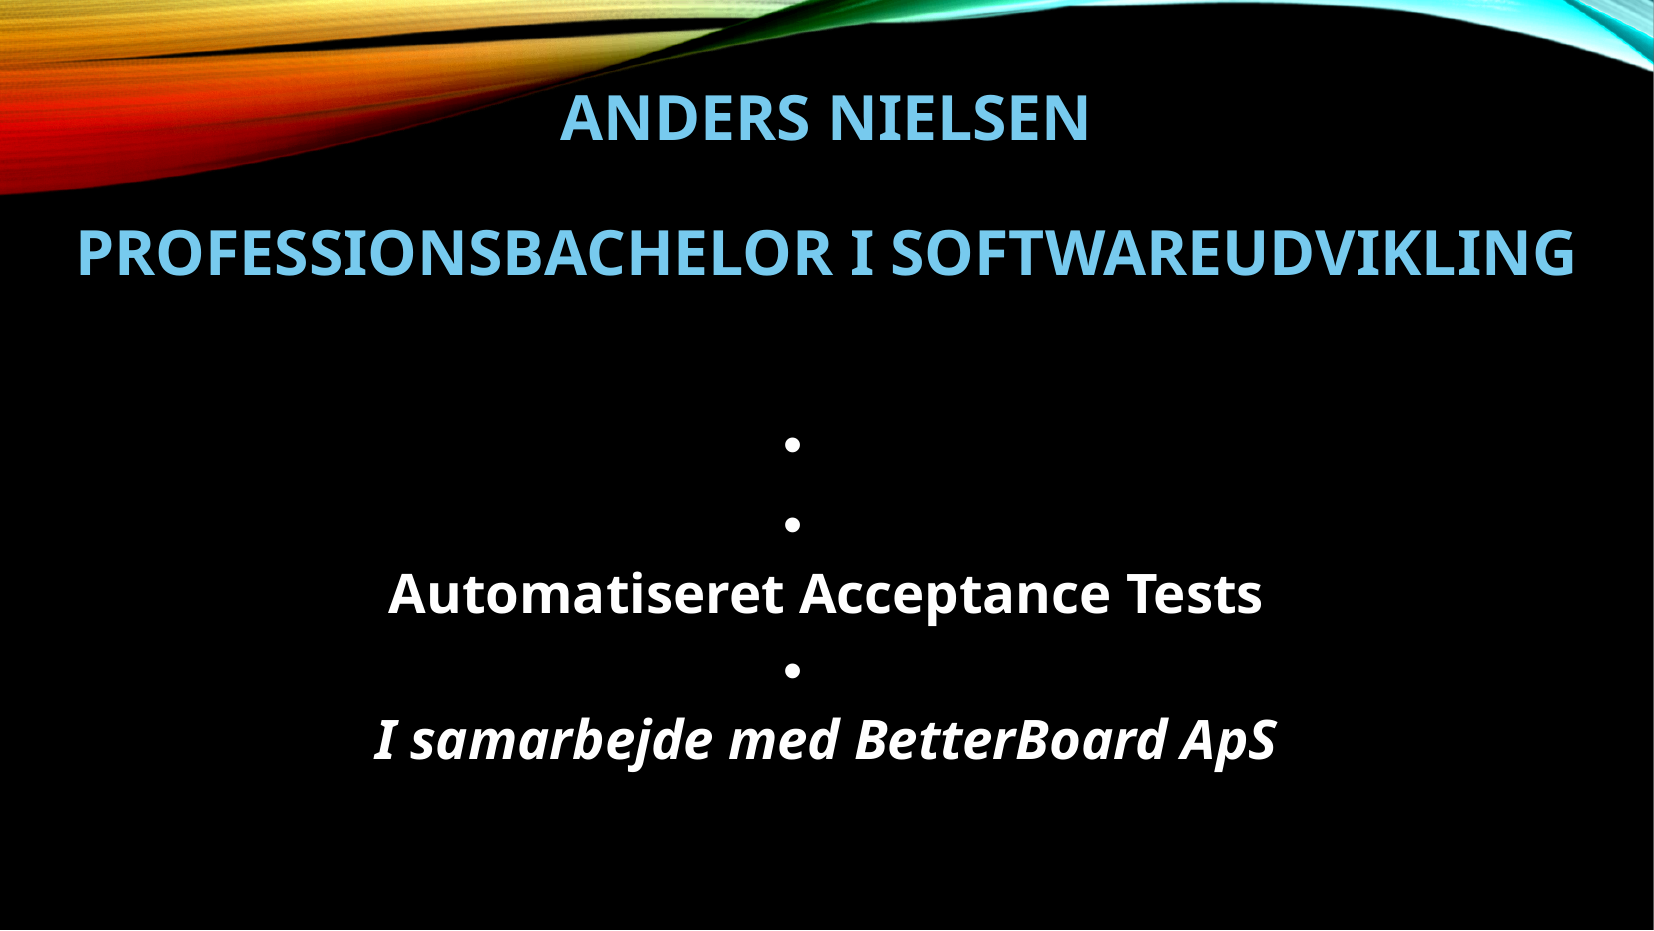

# Anders Nielsen Professionsbachelor i Softwareudvikling
Automatiseret Acceptance Tests
I samarbejde med BetterBoard ApS